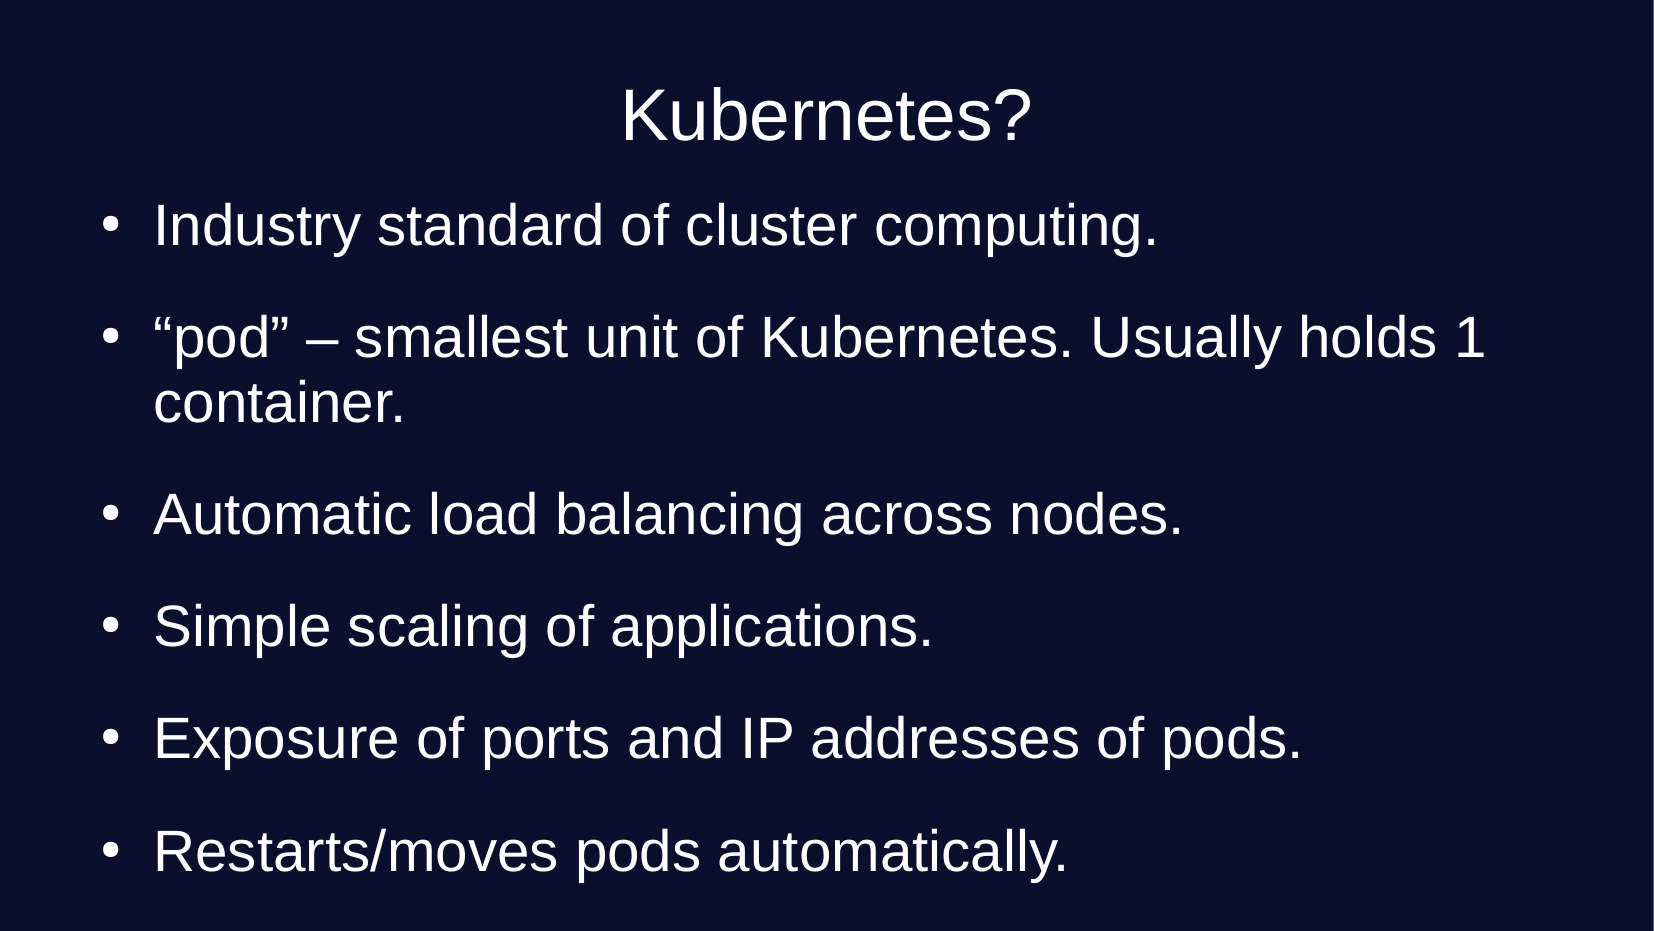

# Kubernetes?
Industry standard of cluster computing.
“pod” – smallest unit of Kubernetes. Usually holds 1 container.
Automatic load balancing across nodes.
Simple scaling of applications.
Exposure of ports and IP addresses of pods.
Restarts/moves pods automatically.